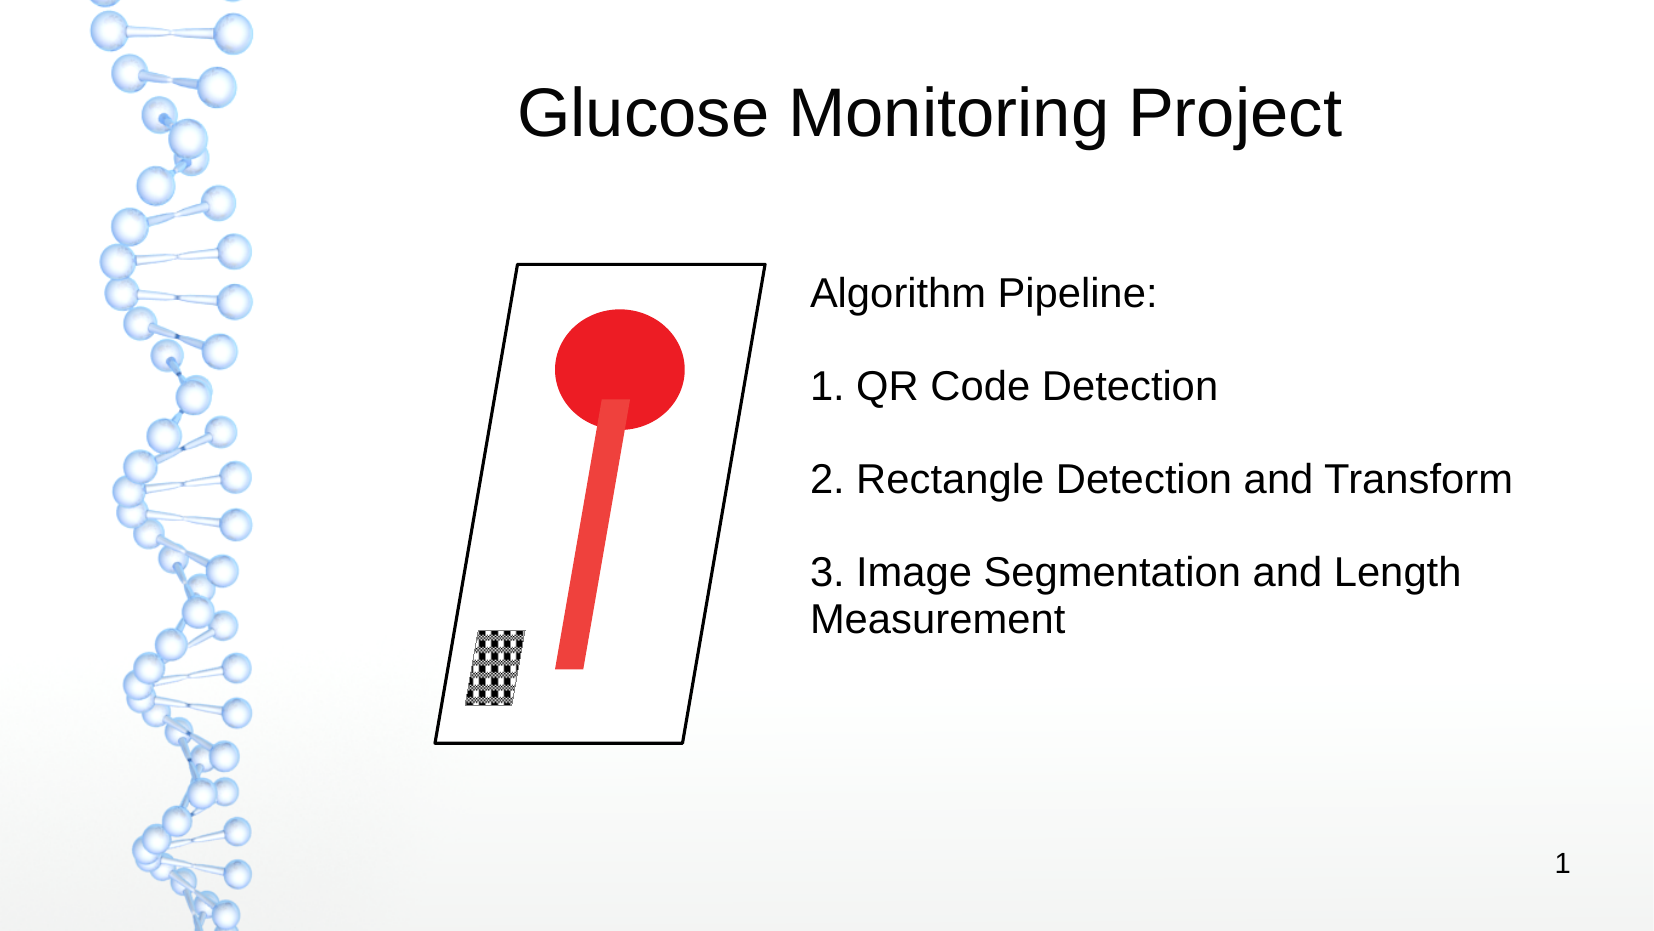

# Glucose Monitoring Project
Algorithm Pipeline:
1. QR Code Detection
2. Rectangle Detection and Transform
3. Image Segmentation and Length Measurement
1